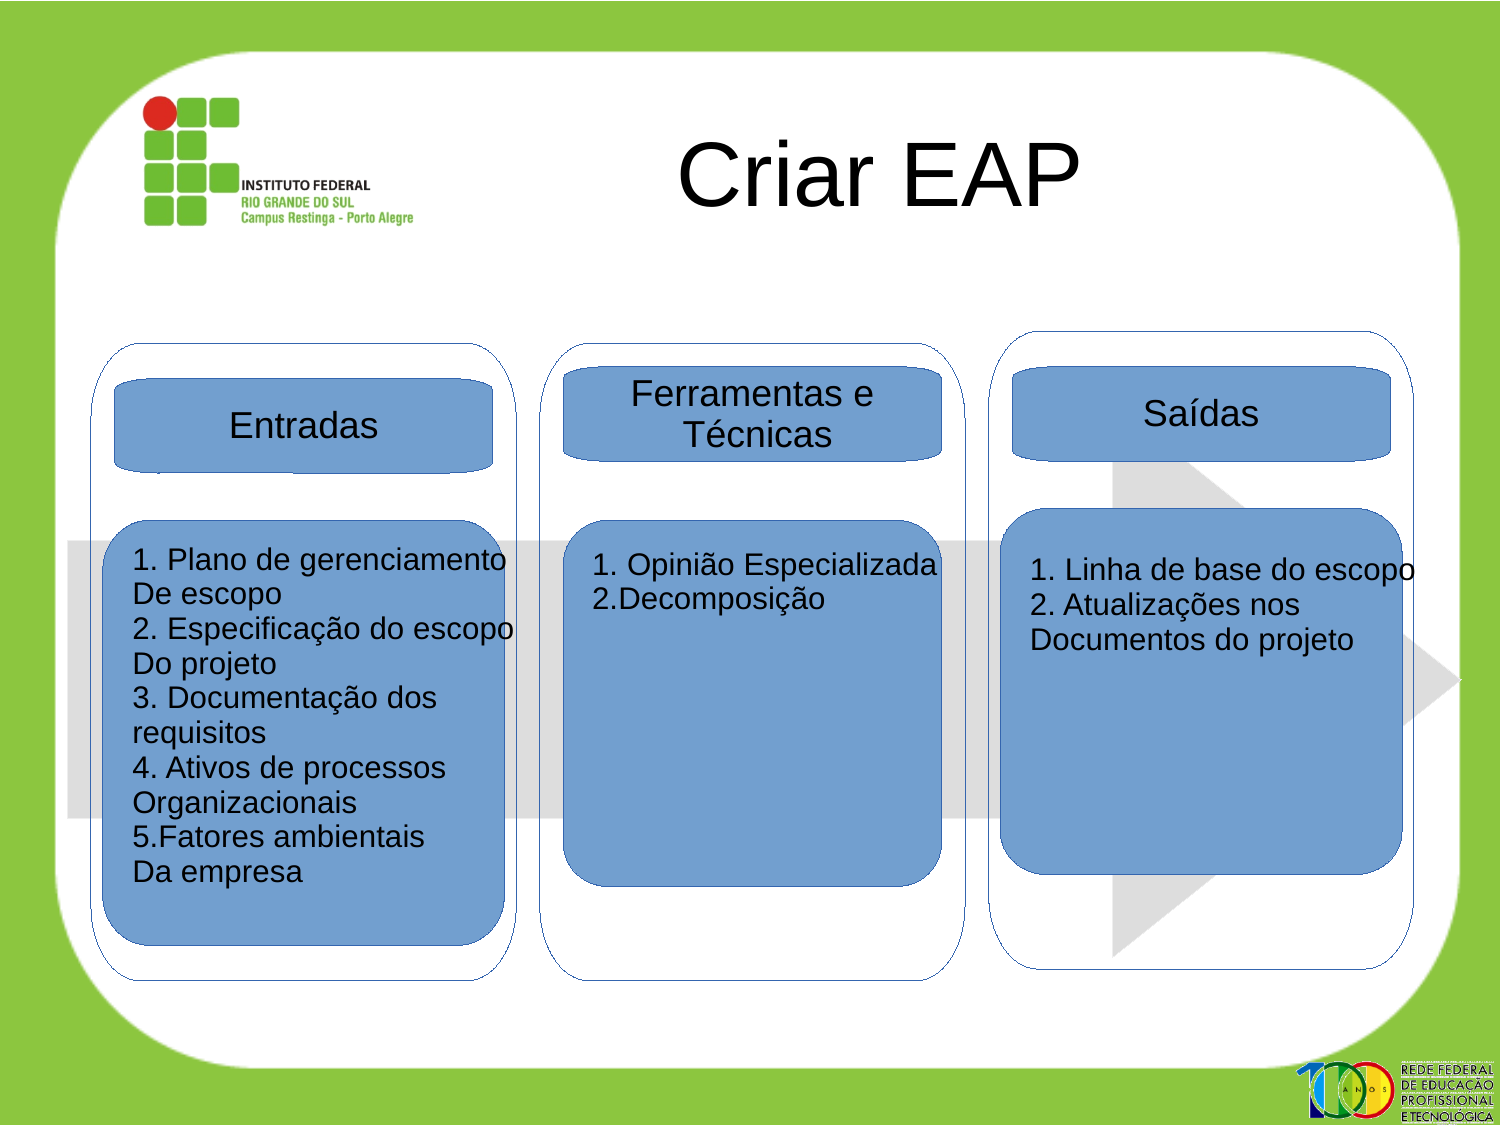

# Criar EAP
Ferramentas e
 Técnicas
Saídas
Entradas
1. Linha de base do escopo
2. Atualizações nos
Documentos do projeto
1. Plano de gerenciamento
De escopo
2. Especificação do escopo
Do projeto
3. Documentação dos
requisitos
4. Ativos de processos
Organizacionais
5.Fatores ambientais
Da empresa
1. Opinião Especializada
2.Decomposição
Termo de Abertura do Projeto
Previsões